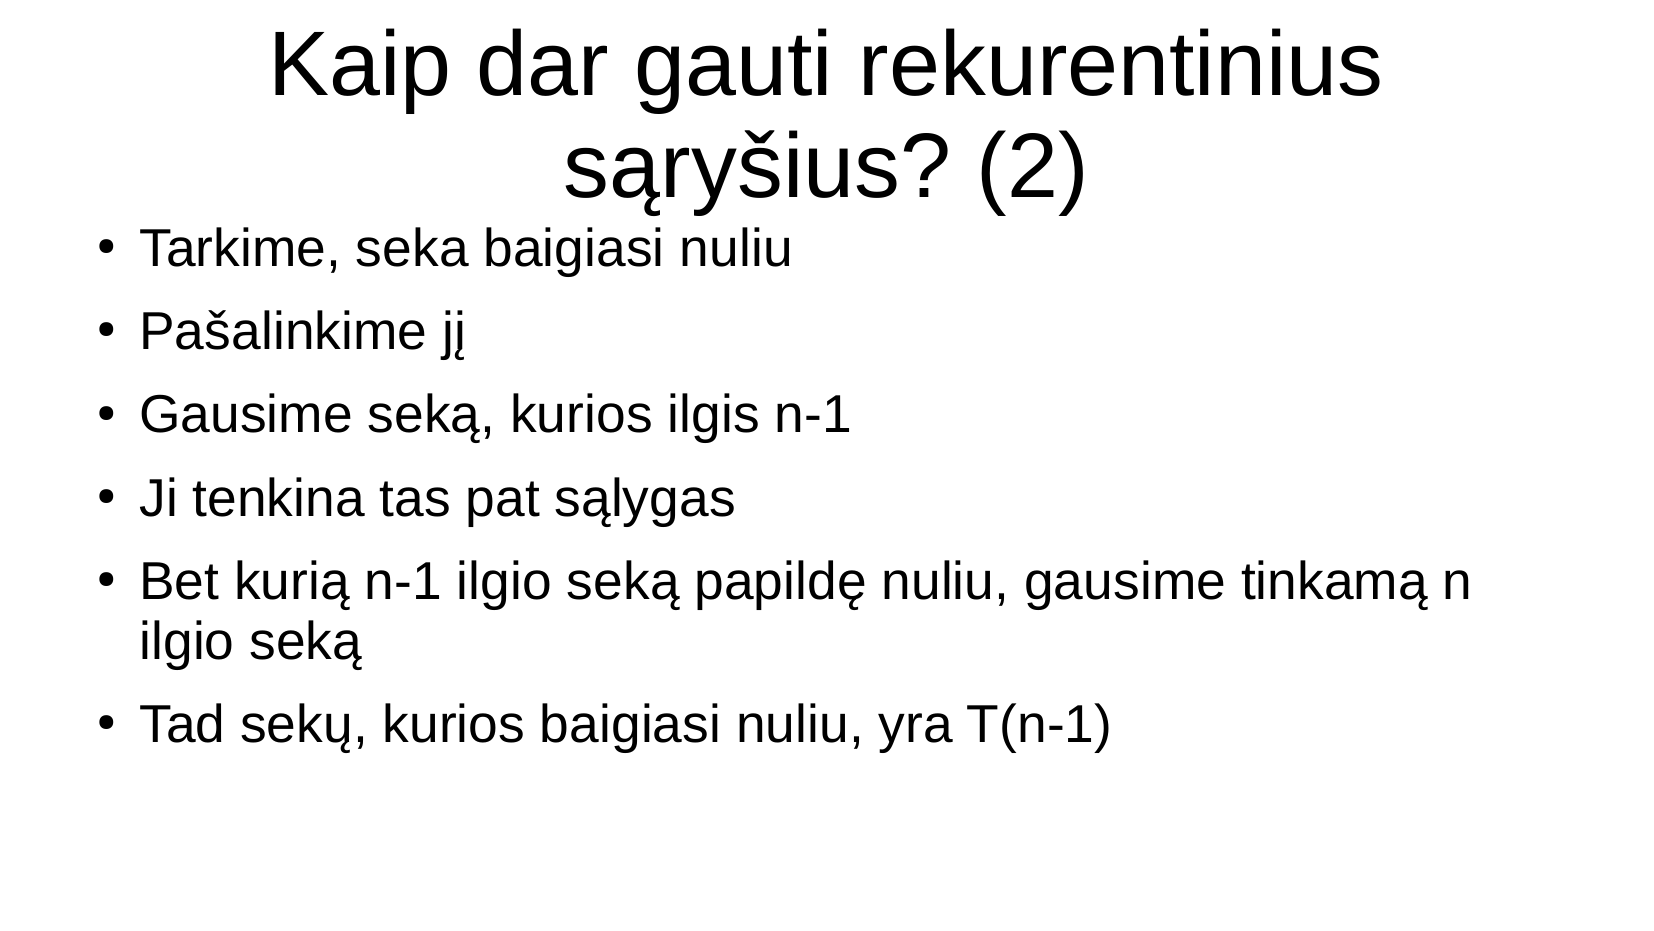

# Kaip dar gauti rekurentinius sąryšius? (2)
Tarkime, seka baigiasi nuliu
Pašalinkime jį
Gausime seką, kurios ilgis n-1
Ji tenkina tas pat sąlygas
Bet kurią n-1 ilgio seką papildę nuliu, gausime tinkamą n ilgio seką
Tad sekų, kurios baigiasi nuliu, yra T(n-1)